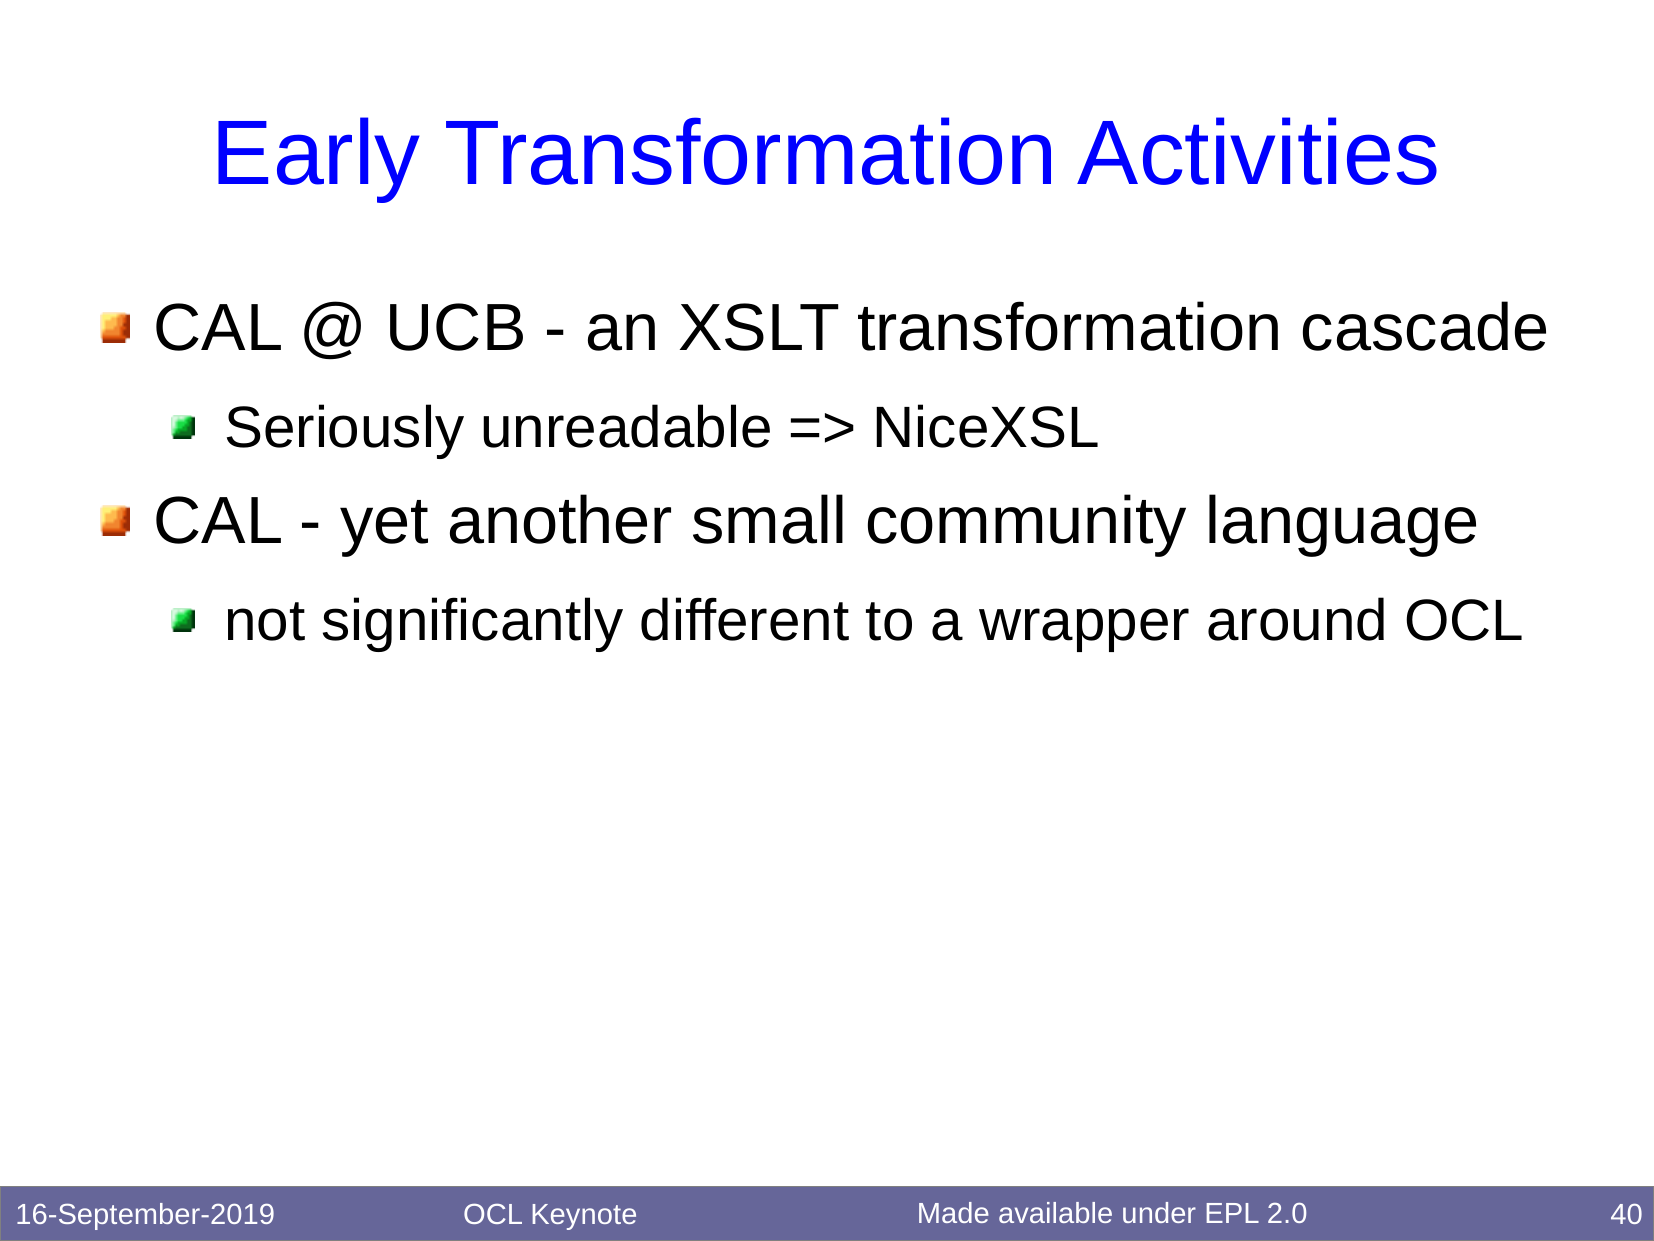

# Early Transformation Activities
CAL @ UCB - an XSLT transformation cascade
Seriously unreadable => NiceXSL
CAL - yet another small community language
not significantly different to a wrapper around OCL
16-September-2019
OCL Keynote
40